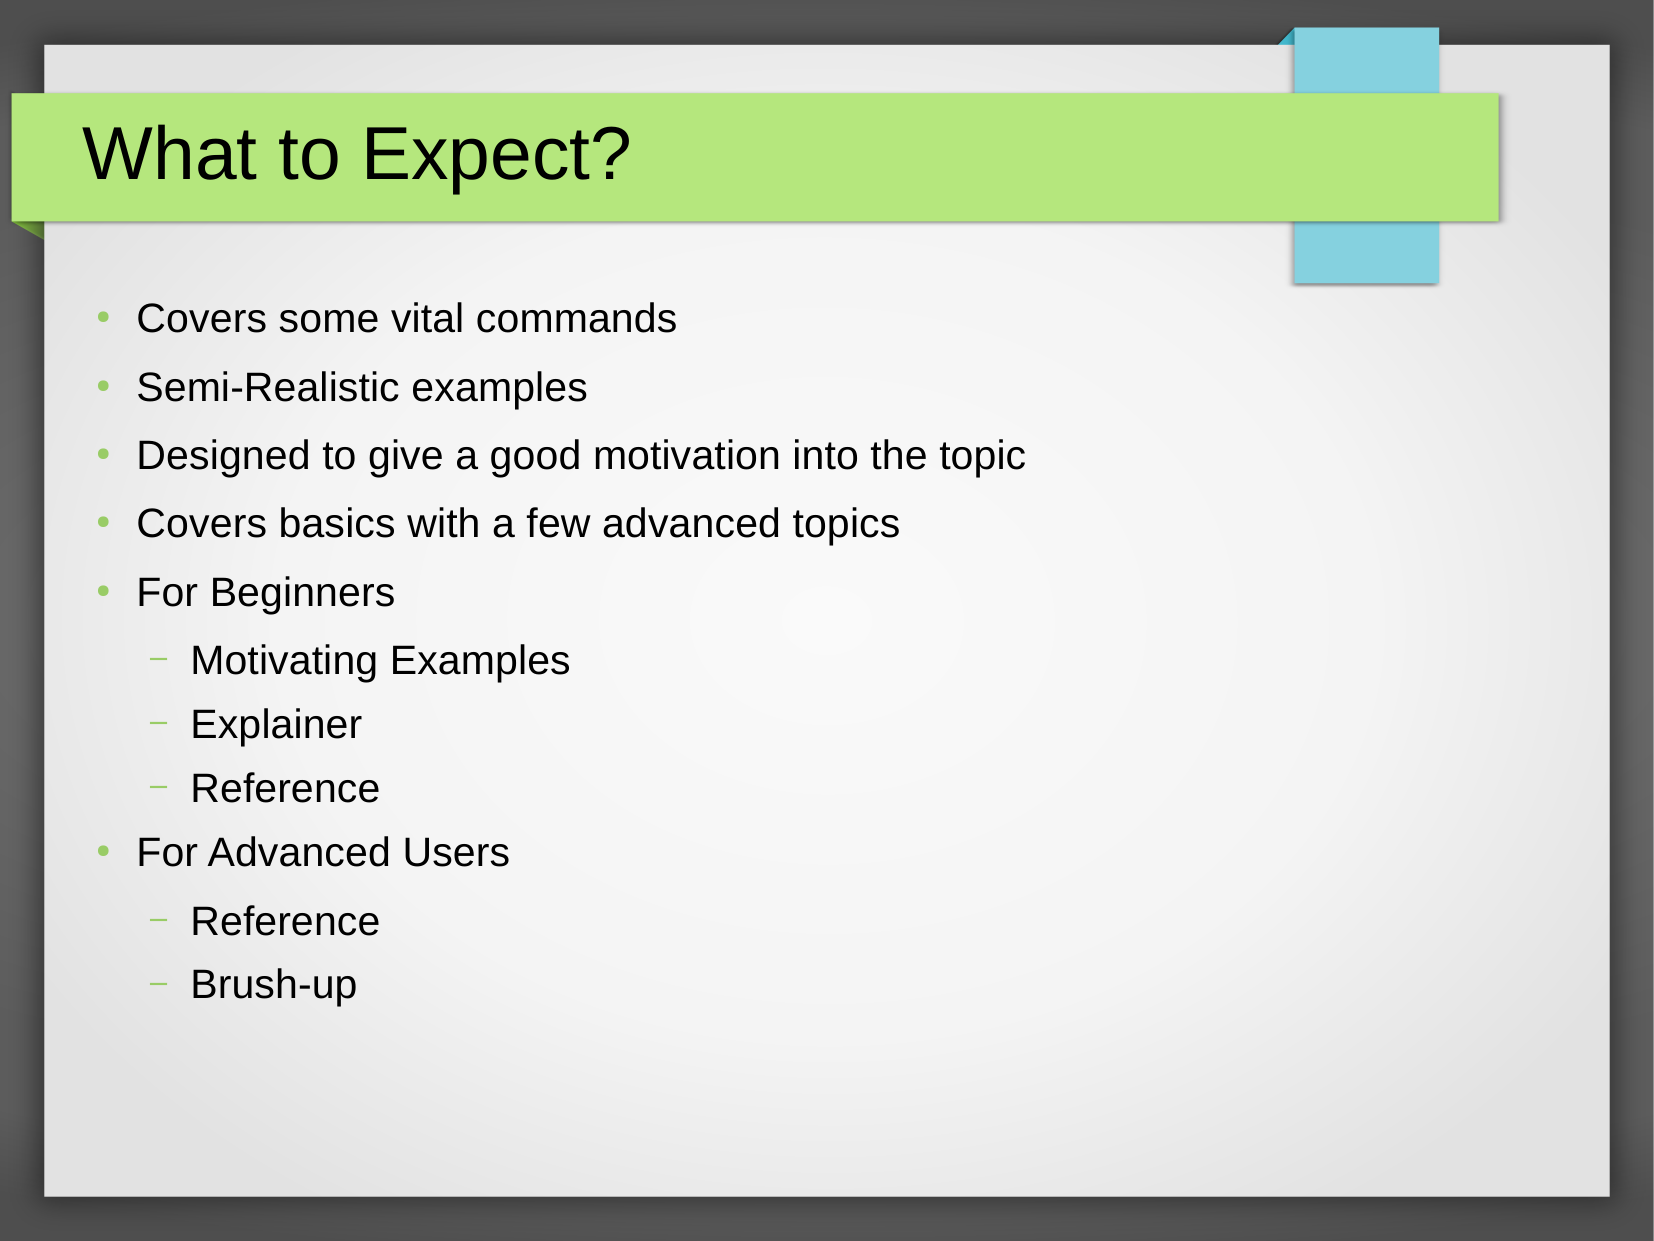

# What to Expect?
Covers some vital commands
Semi-Realistic examples
Designed to give a good motivation into the topic
Covers basics with a few advanced topics
For Beginners
Motivating Examples
Explainer
Reference
For Advanced Users
Reference
Brush-up